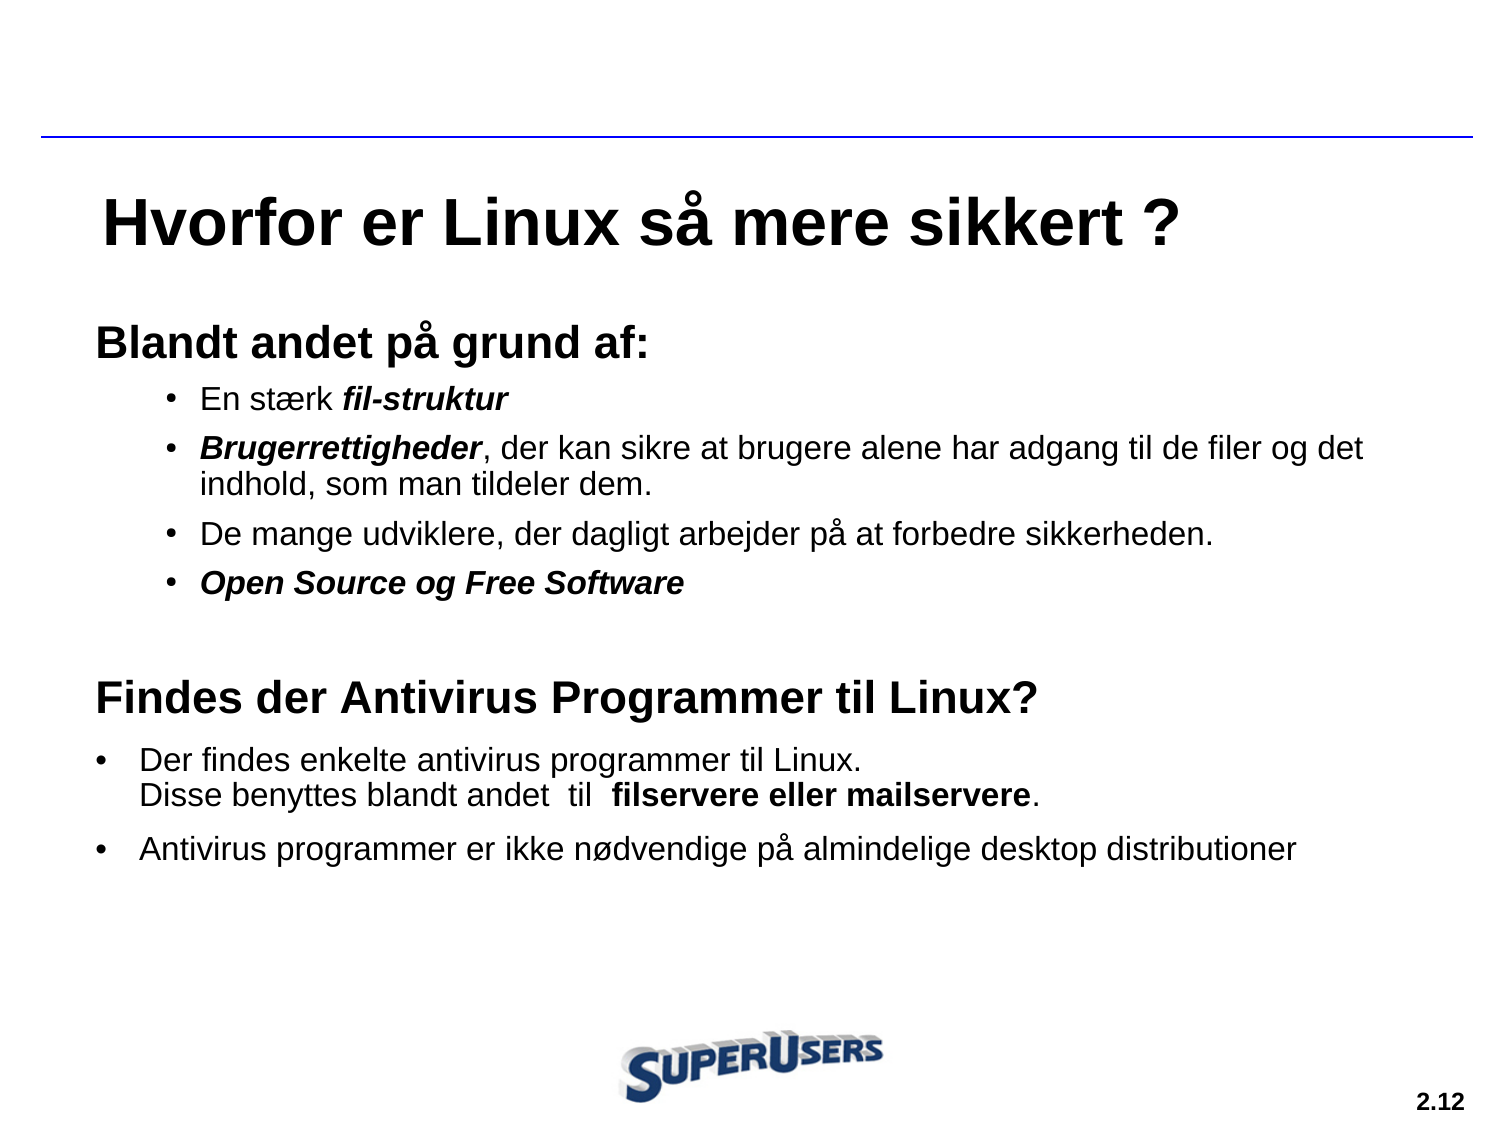

# Hvorfor er Linux så mere sikkert ?
Blandt andet på grund af:
En stærk fil-struktur
Brugerrettigheder, der kan sikre at brugere alene har adgang til de filer og det indhold, som man tildeler dem.
De mange udviklere, der dagligt arbejder på at forbedre sikkerheden.
Open Source og Free Software
Findes der Antivirus Programmer til Linux?
Der findes enkelte antivirus programmer til Linux.
Disse benyttes blandt andet til filservere eller mailservere.
Antivirus programmer er ikke nødvendige på almindelige desktop distributioner